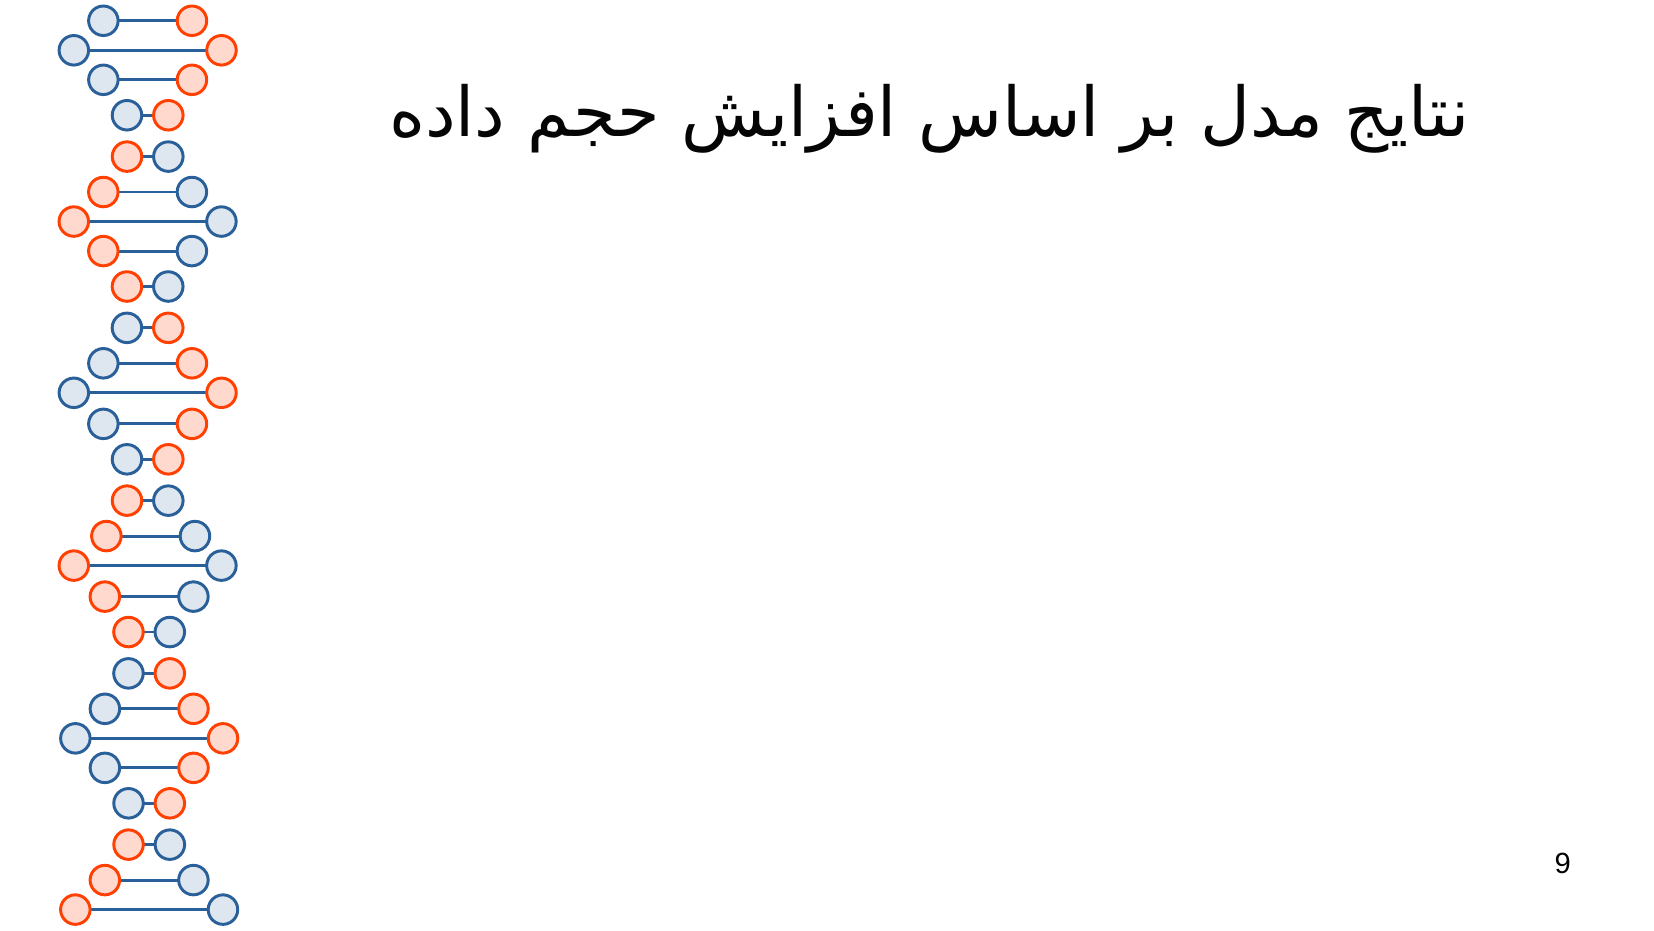

# نتایج مدل بر اساس افزایش حجم داده
9